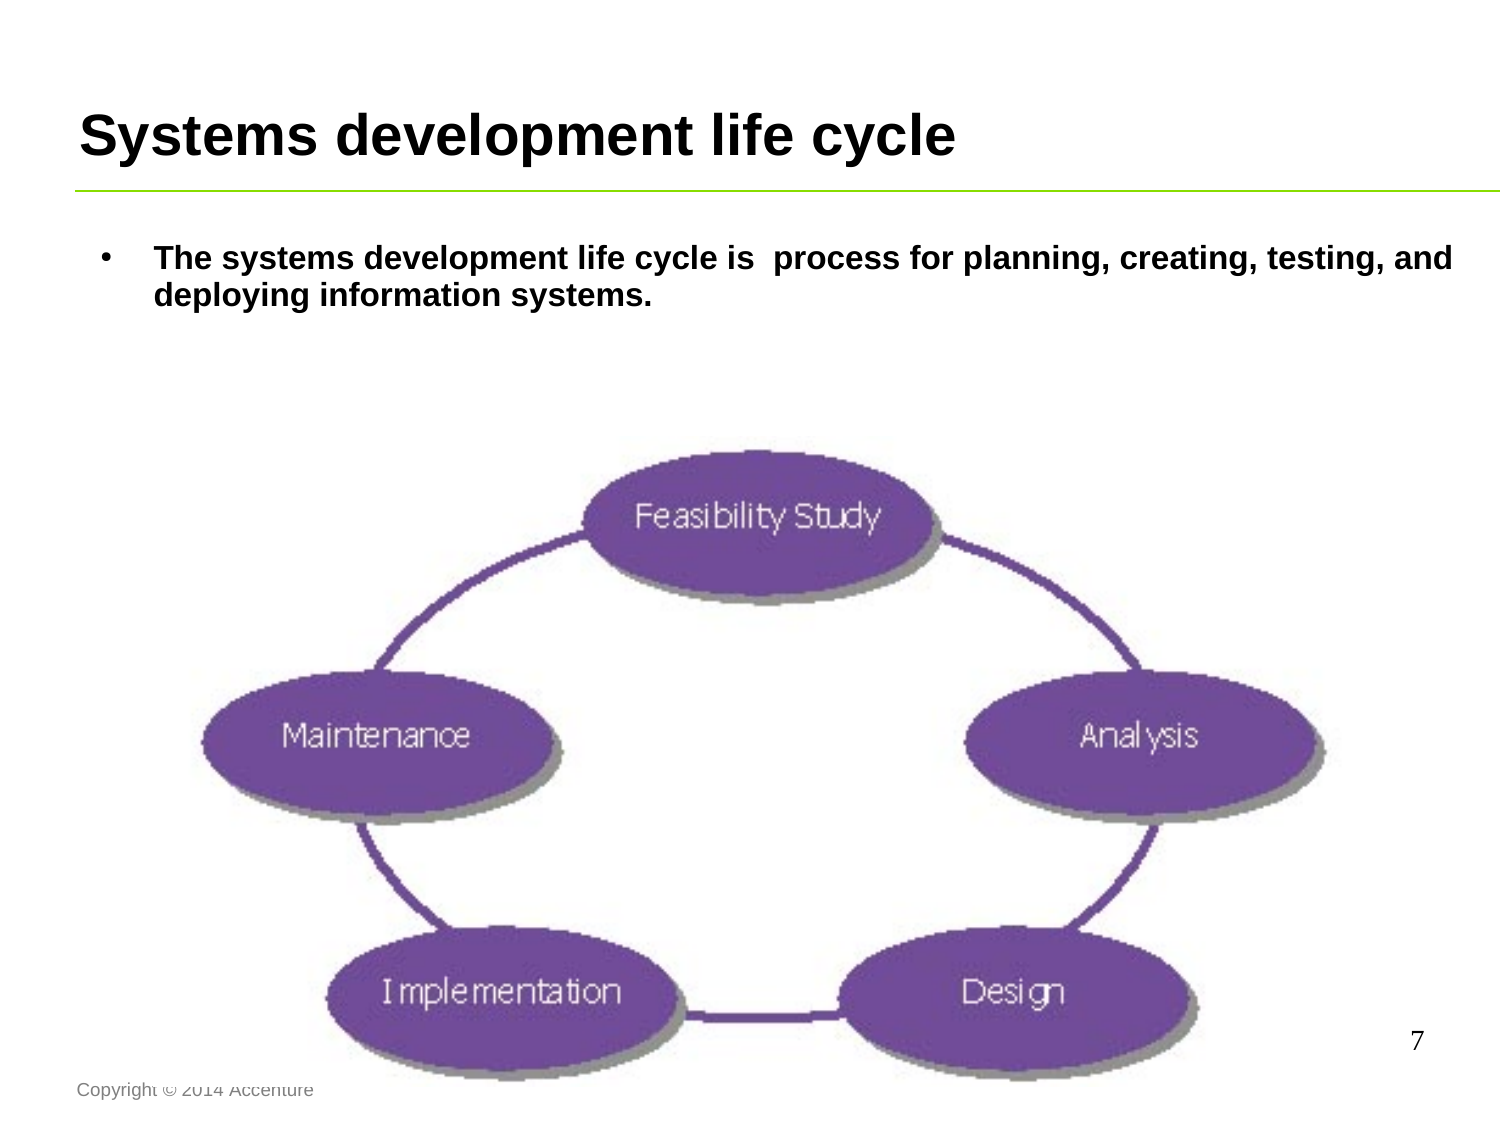

# Systems development life cycle
The systems development life cycle is process for planning, creating, testing, and deploying information systems.
You are usually here
7